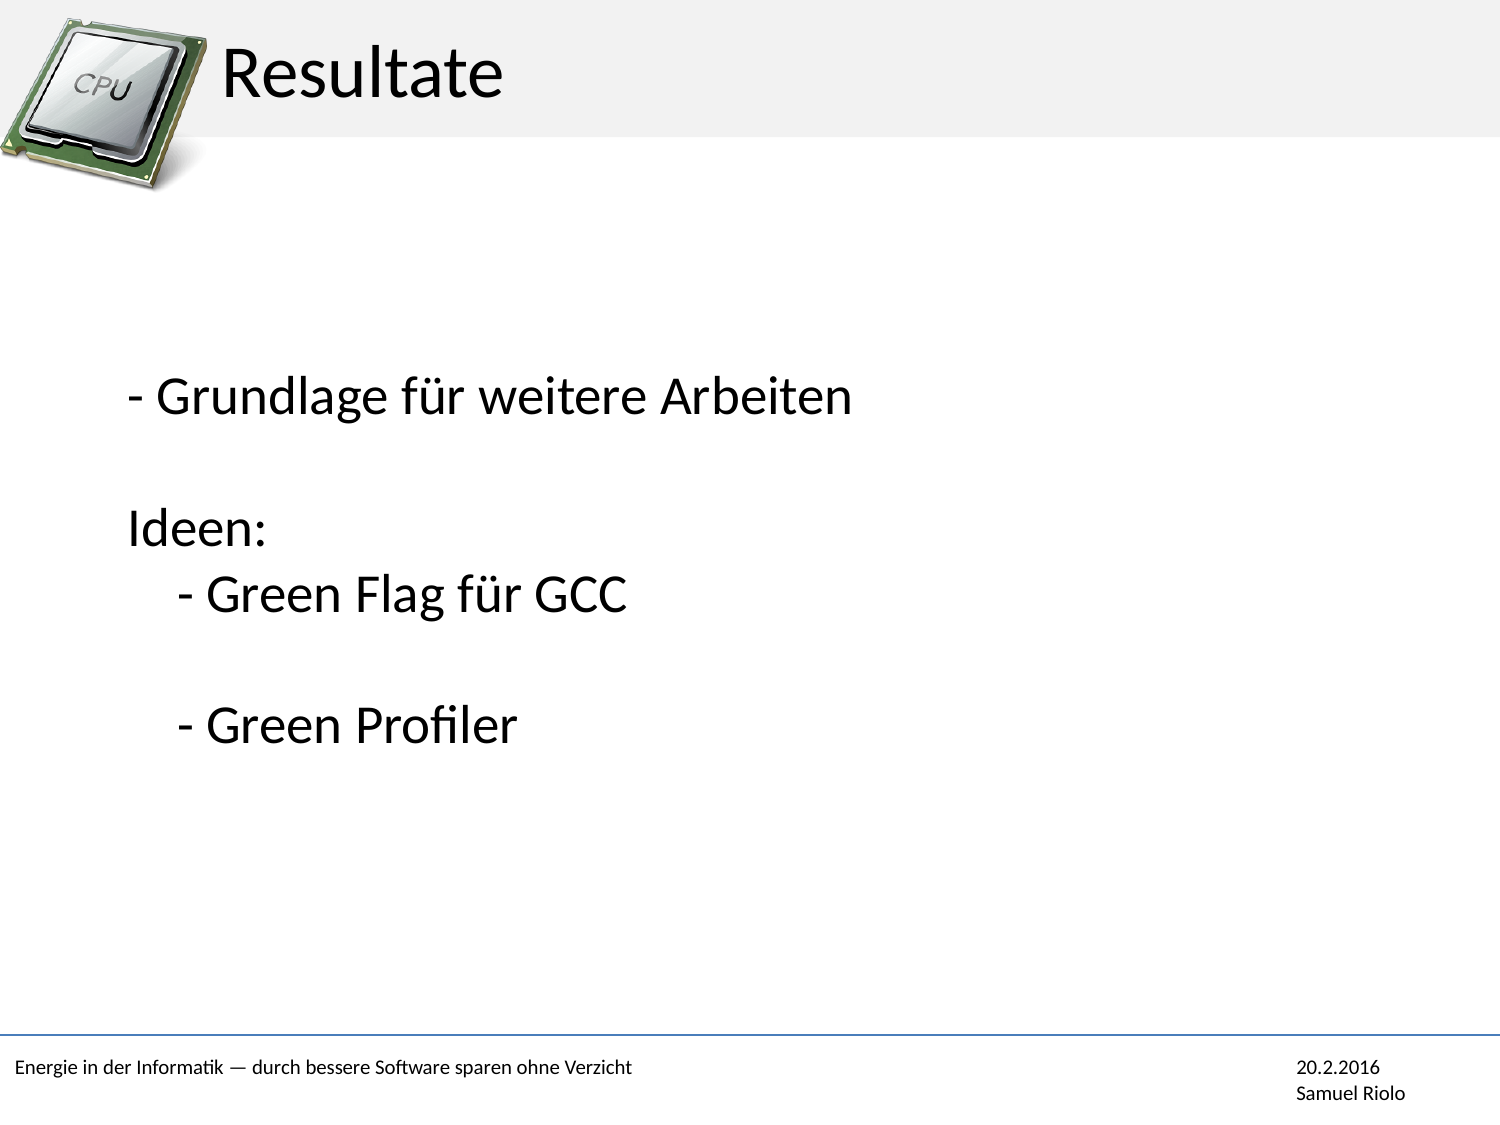

Resultate
# - Grundlage für weitere Arbeiten Ideen: - Green Flag für GCC - Green Profiler
Energie in der Informatik — durch bessere Software sparen ohne Verzicht
20.2.2016
Samuel Riolo